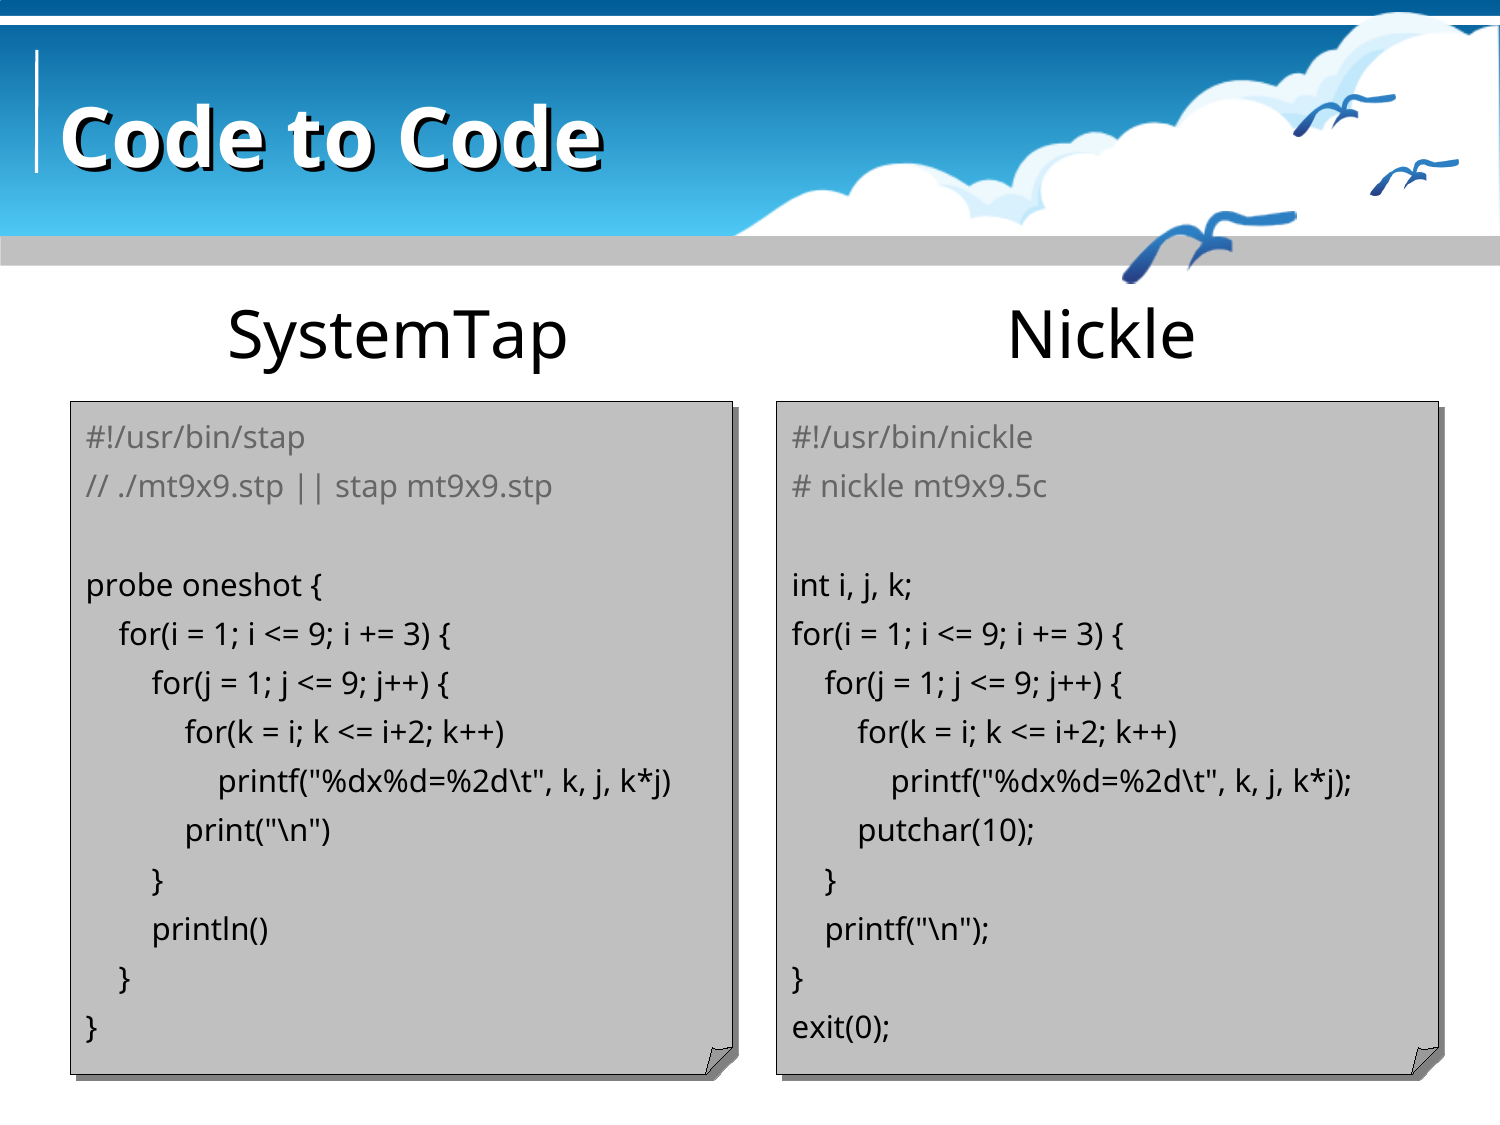

# Code to Code
SystemTap
Nickle
#!/usr/bin/stap
// ./mt9x9.stp || stap mt9x9.stp
probe oneshot {
 for(i = 1; i <= 9; i += 3) {
 for(j = 1; j <= 9; j++) {
 for(k = i; k <= i+2; k++)
 printf("%dx%d=%2d\t", k, j, k*j)
 print("\n")
 }
 println()
 }
}
#!/usr/bin/nickle
# nickle mt9x9.5c
int i, j, k;
for(i = 1; i <= 9; i += 3) {
 for(j = 1; j <= 9; j++) {
 for(k = i; k <= i+2; k++)
 printf("%dx%d=%2d\t", k, j, k*j);
 putchar(10);
 }
 printf("\n");
}
exit(0);